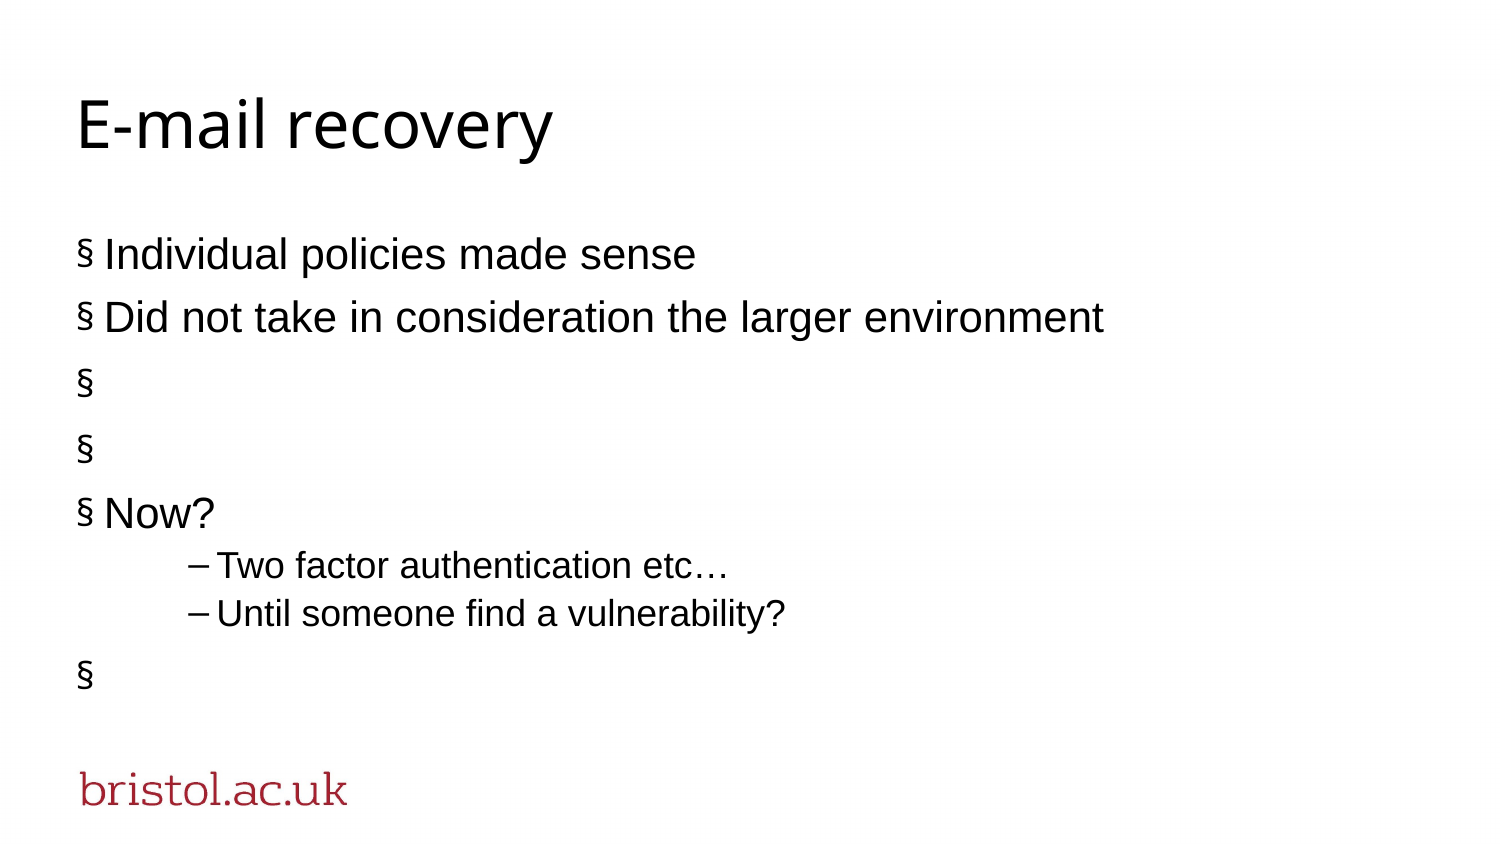

# E-mail recovery
Individual policies made sense
Did not take in consideration the larger environment
Now?
Two factor authentication etc…
Until someone find a vulnerability?